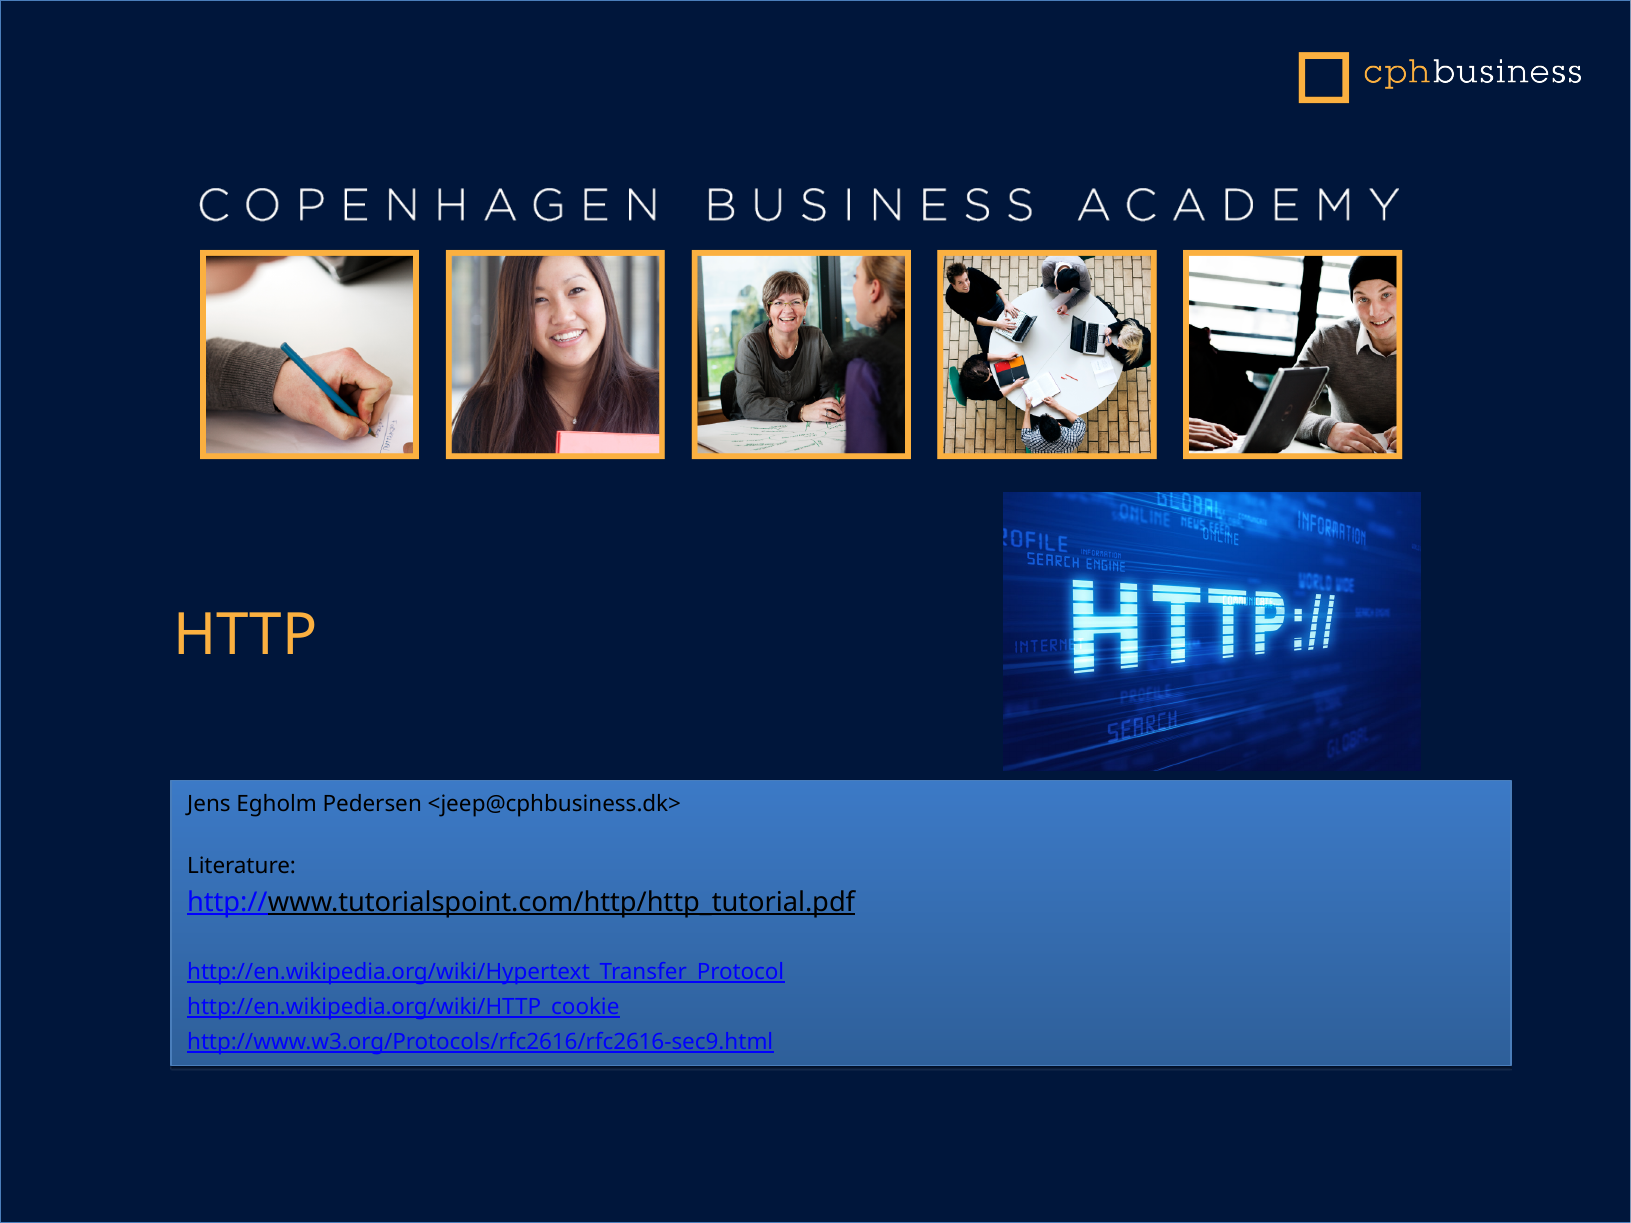

HTTP
Jens Egholm Pedersen <jeep@cphbusiness.dk>
Literature:
http://www.tutorialspoint.com/http/http_tutorial.pdf
http://en.wikipedia.org/wiki/Hypertext_Transfer_Protocol
http://en.wikipedia.org/wiki/HTTP_cookie
http://www.w3.org/Protocols/rfc2616/rfc2616-sec9.html